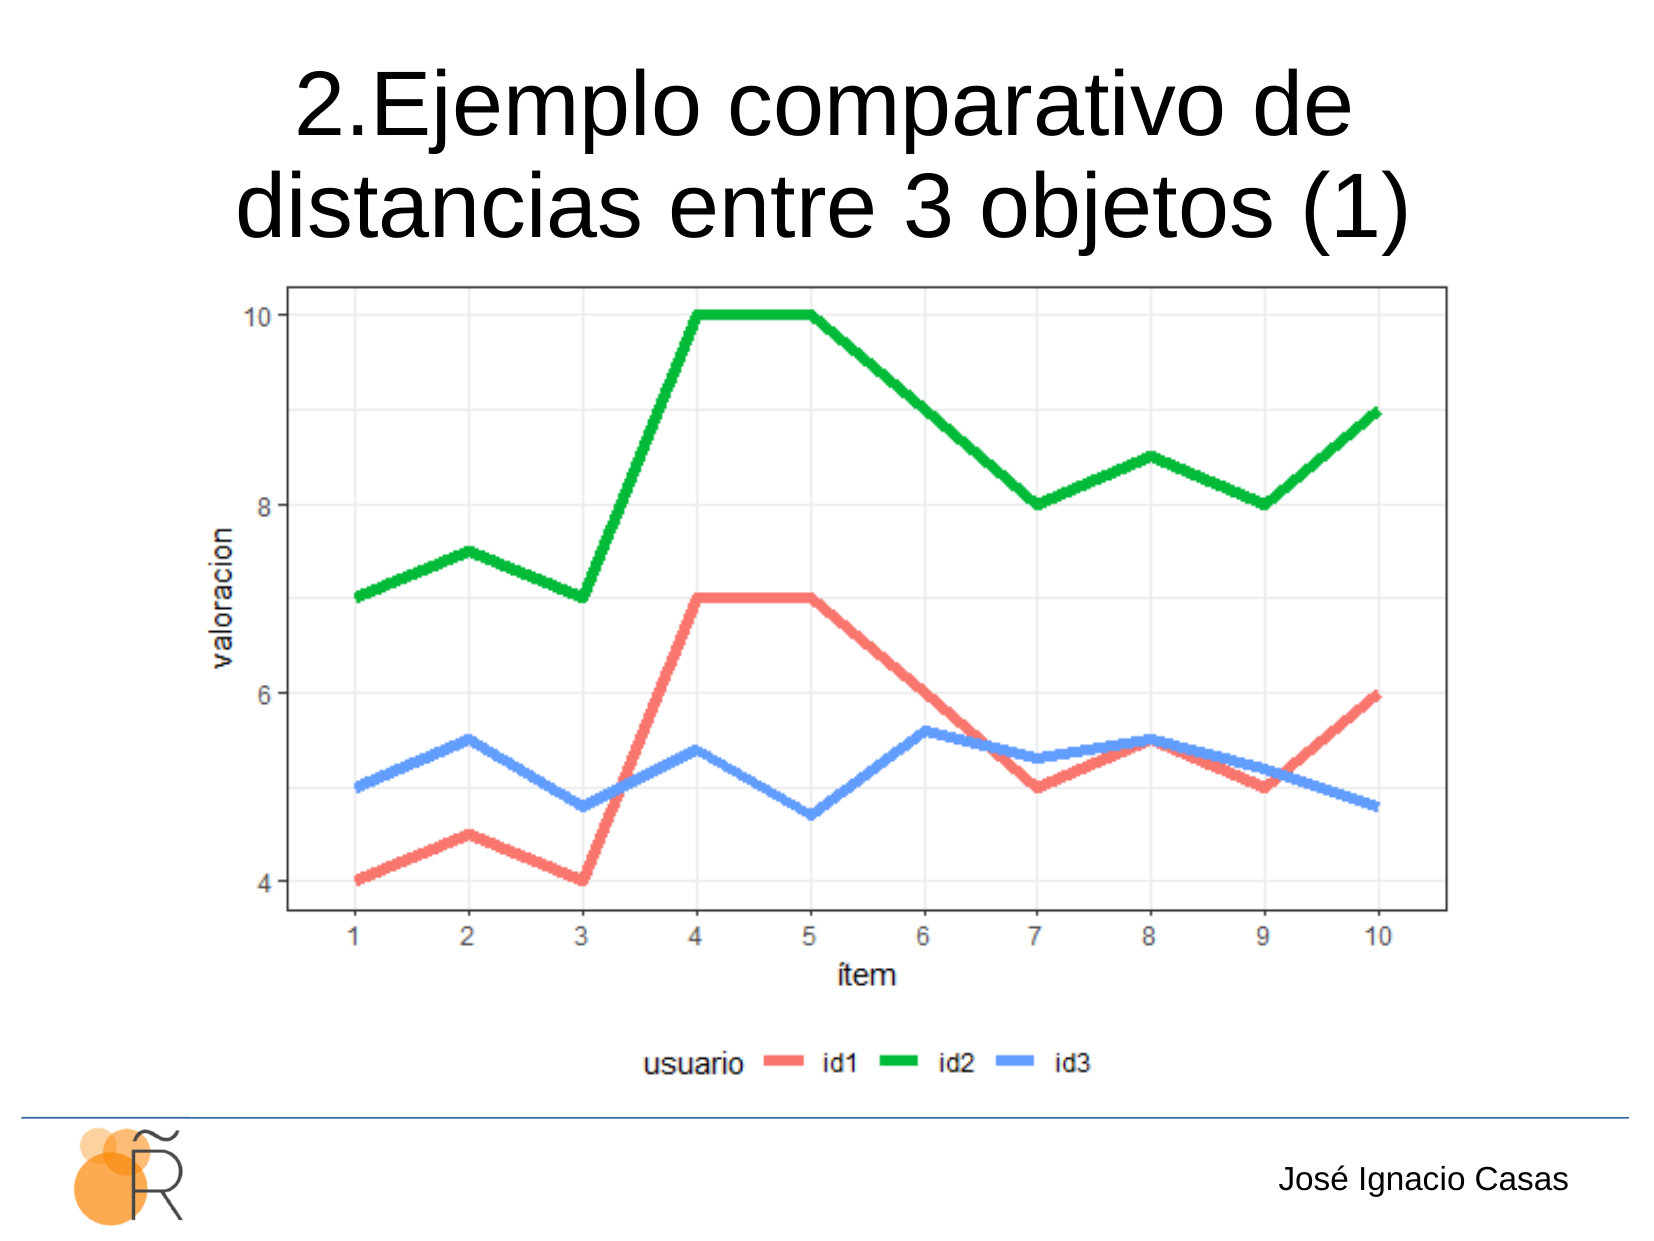

# 2.Ejemplo comparativo de distancias entre 3 objetos (1)